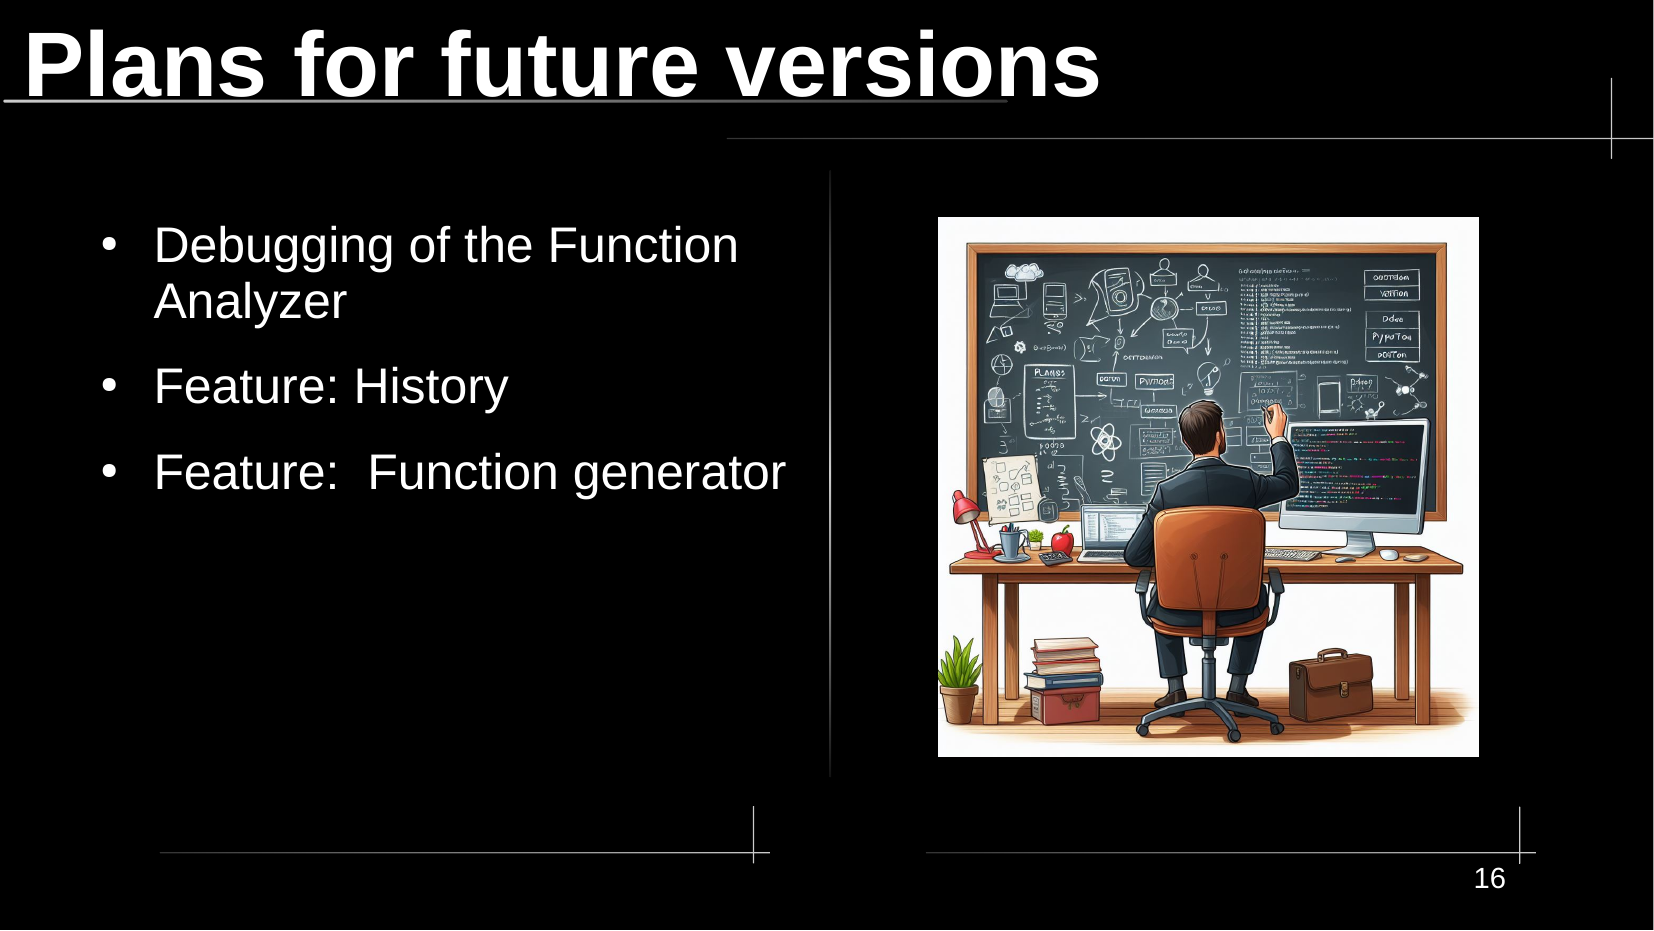

# Plans for future versions
Debugging of the Function Analyzer
Feature: History
Feature: Function generator
16